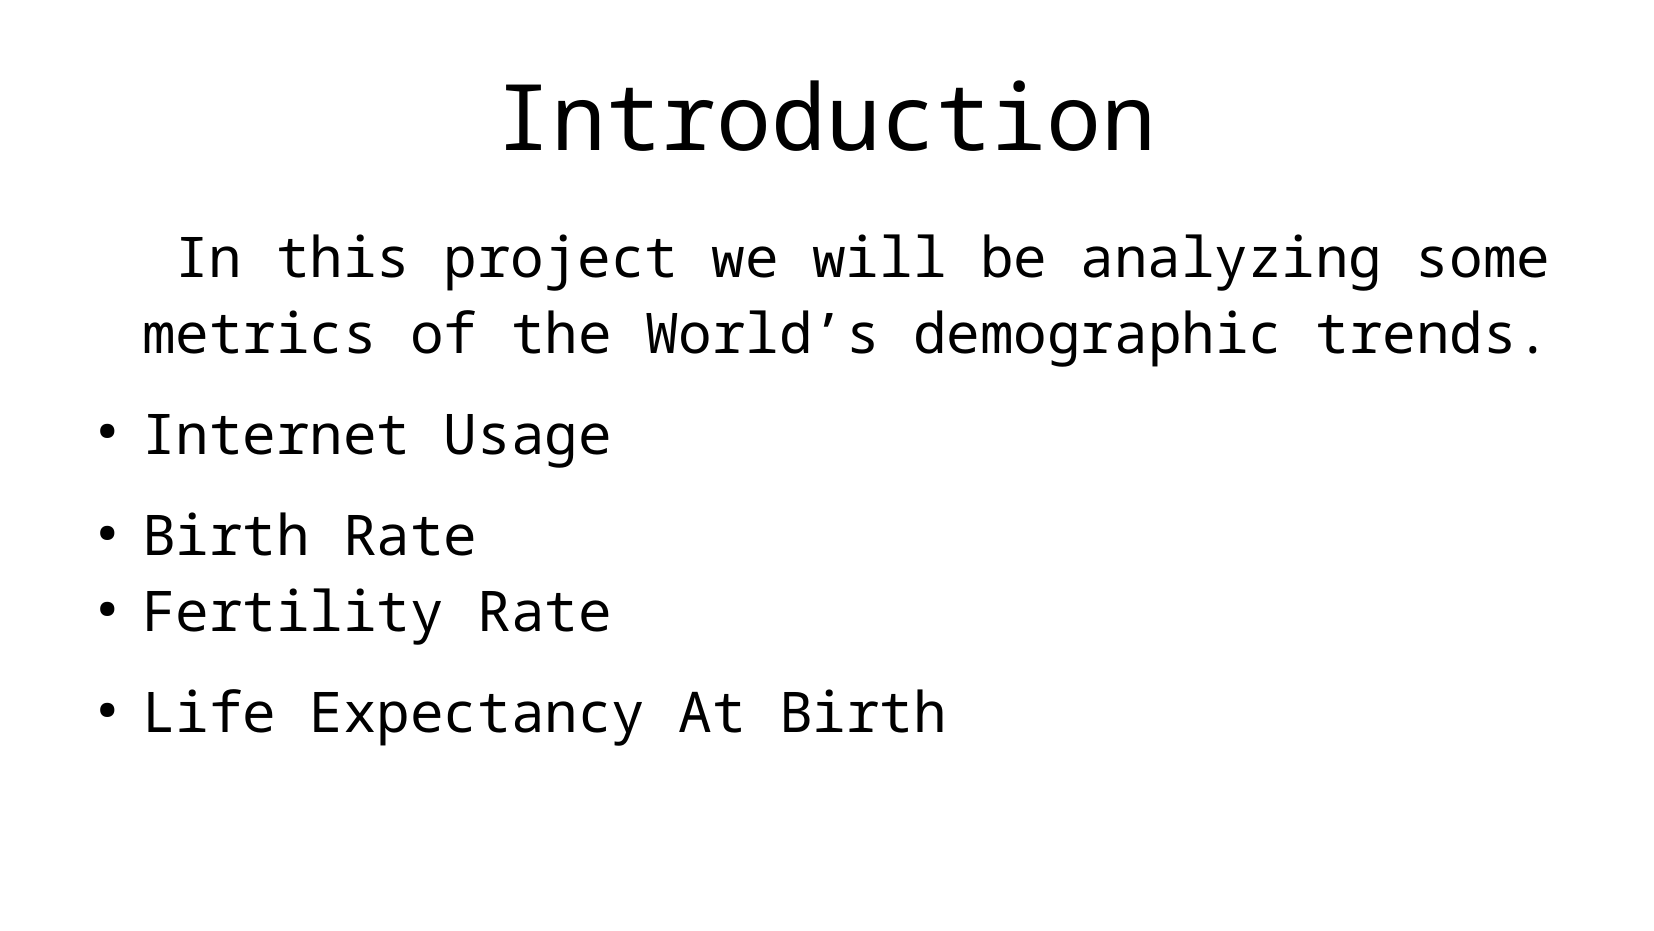

# Introduction
 In this project we will be analyzing some metrics of the World’s demographic trends.
Internet Usage
Birth Rate
Fertility Rate
Life Expectancy At Birth